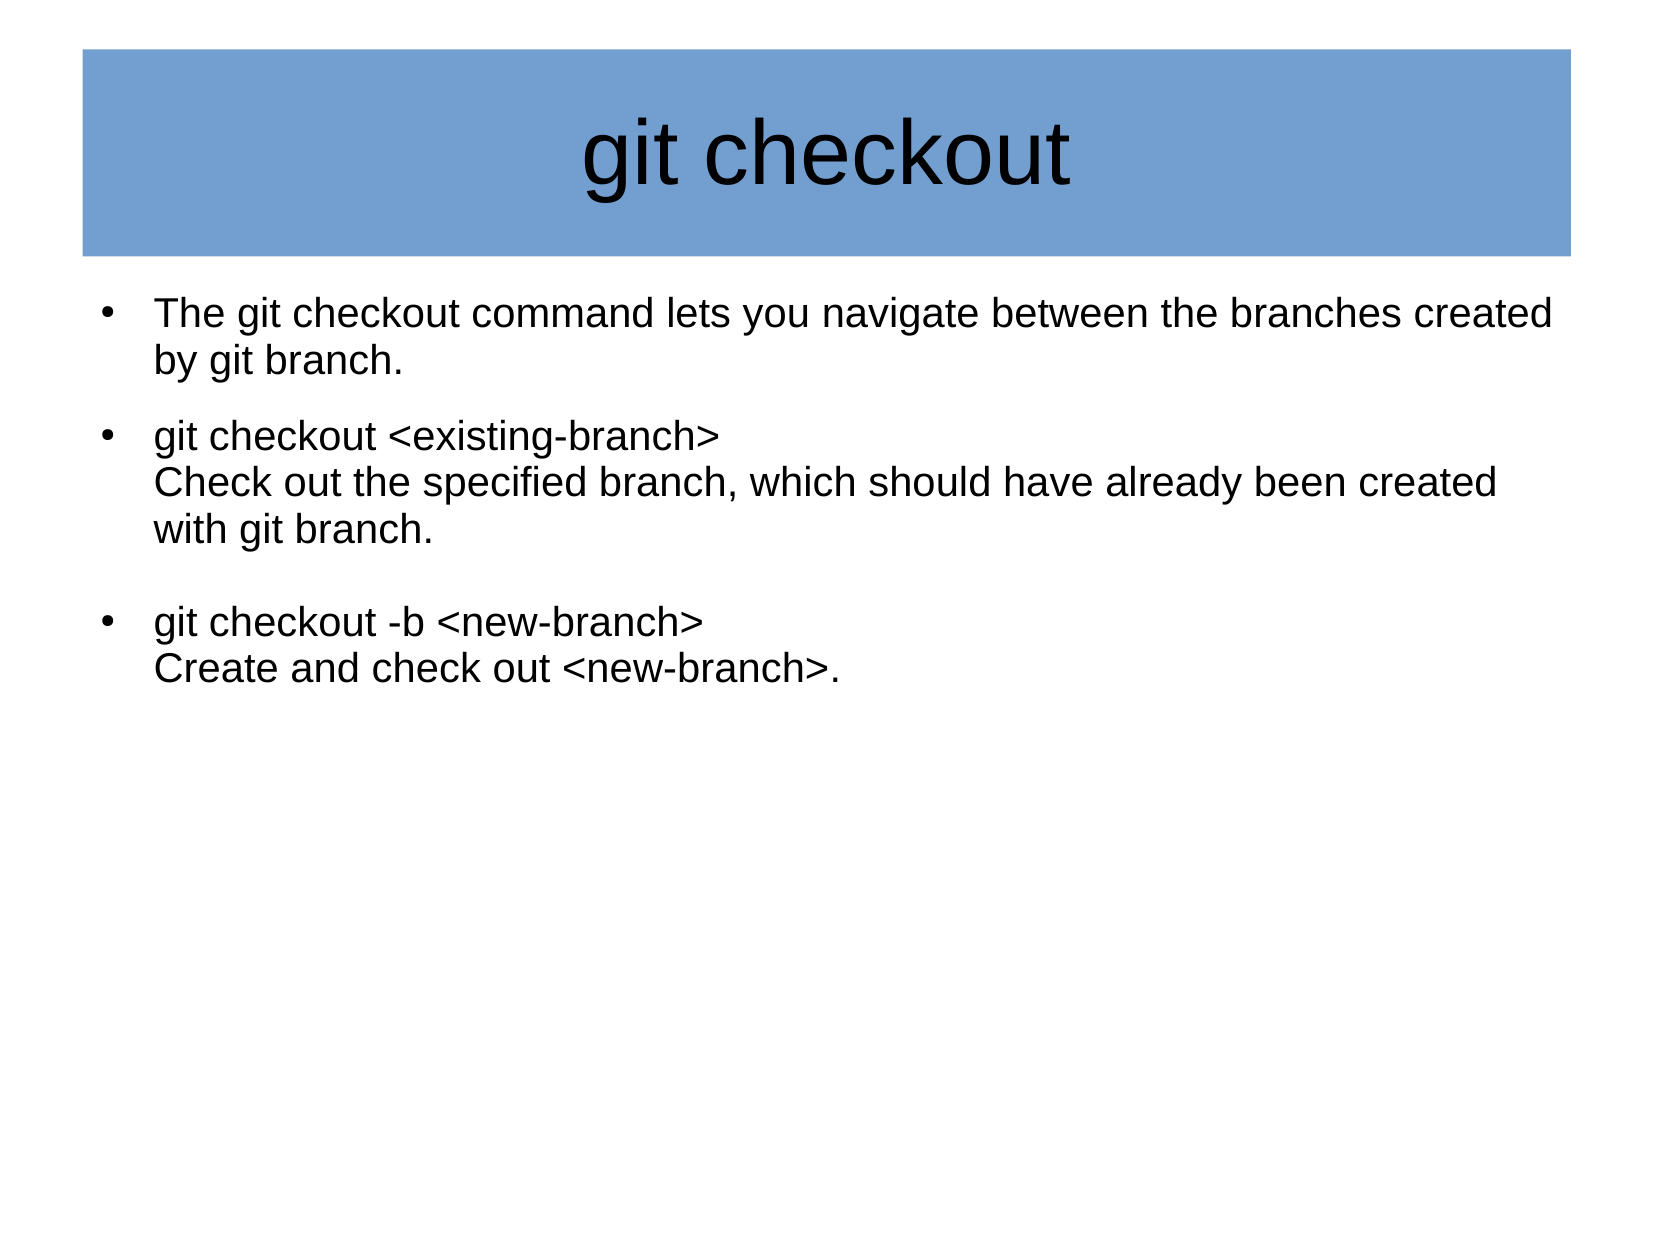

# git checkout
The git checkout command lets you navigate between the branches created by git branch.
git checkout <existing-branch>
Check out the specified branch, which should have already been created with git branch.
git checkout -b <new-branch>
Create and check out <new-branch>.